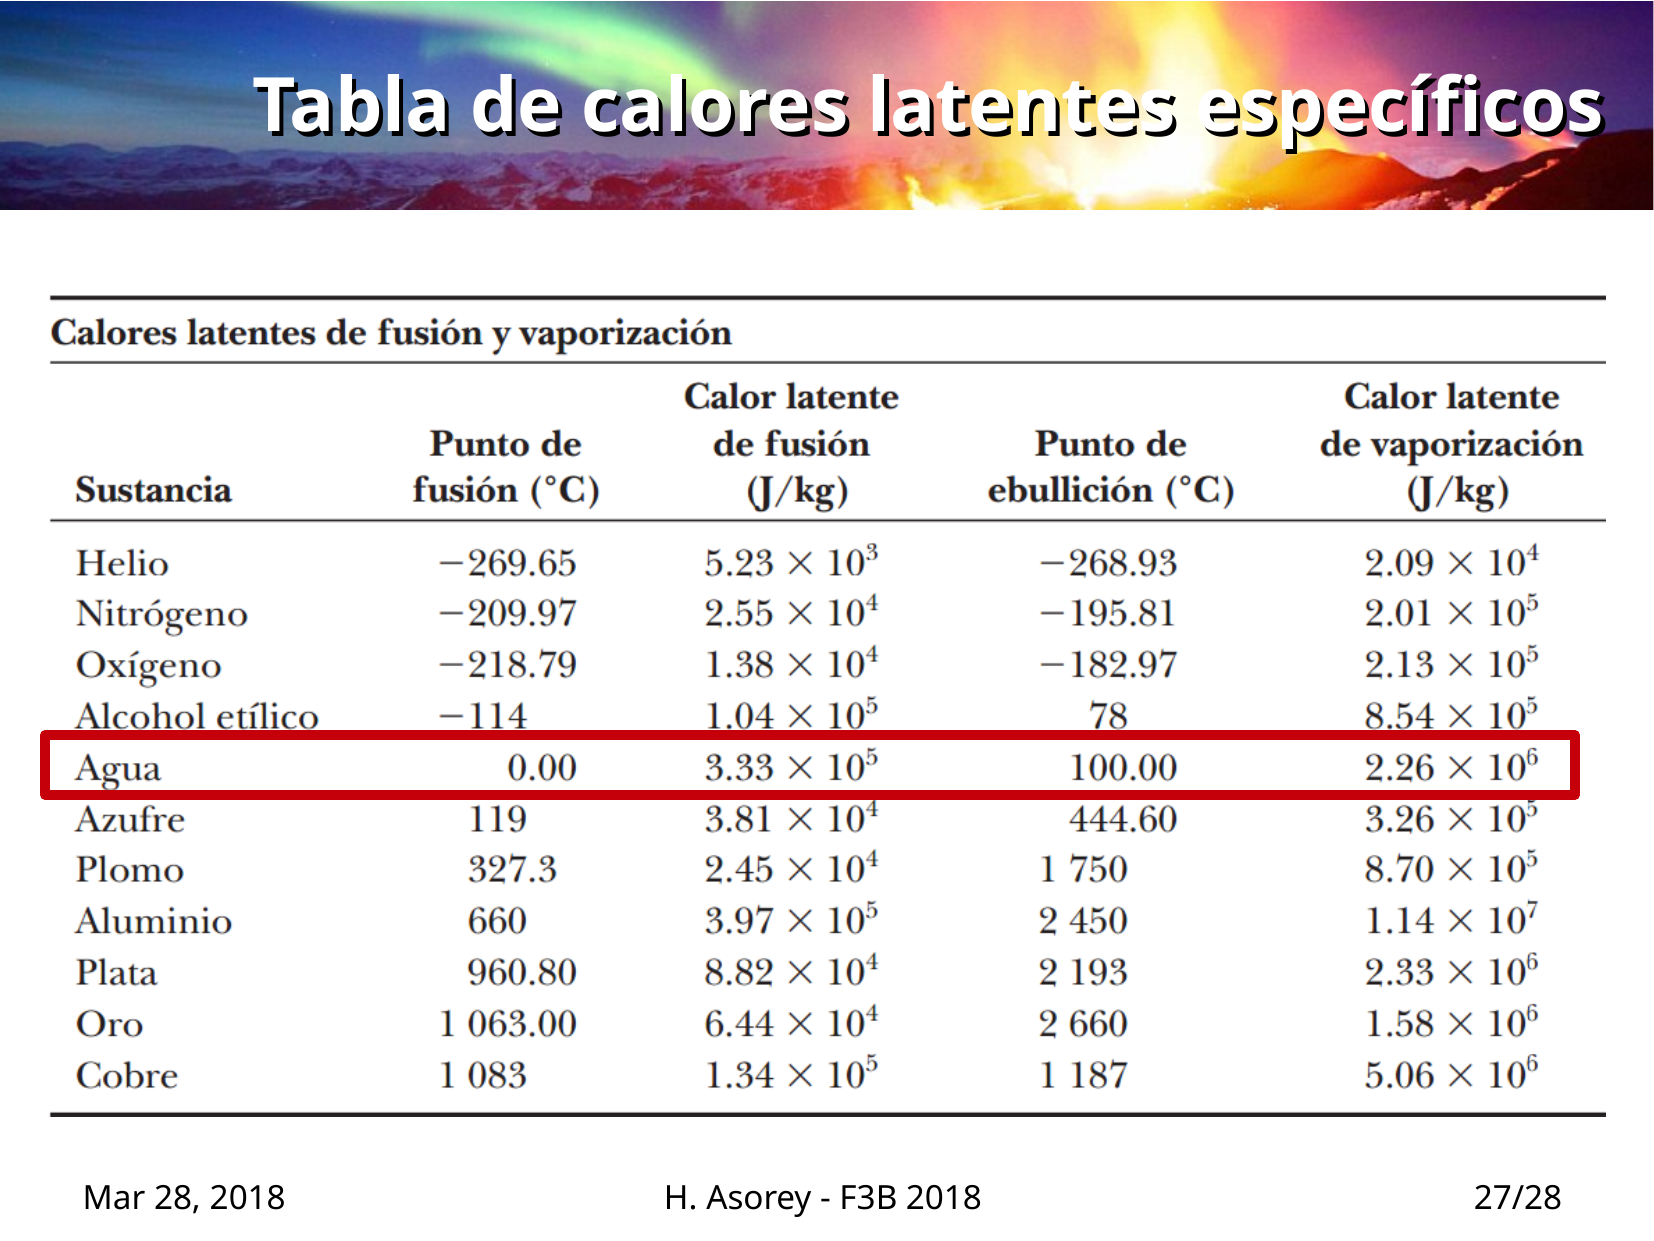

# Tabla de calores latentes específicos
Mar 28, 2018
H. Asorey - F3B 2018
27